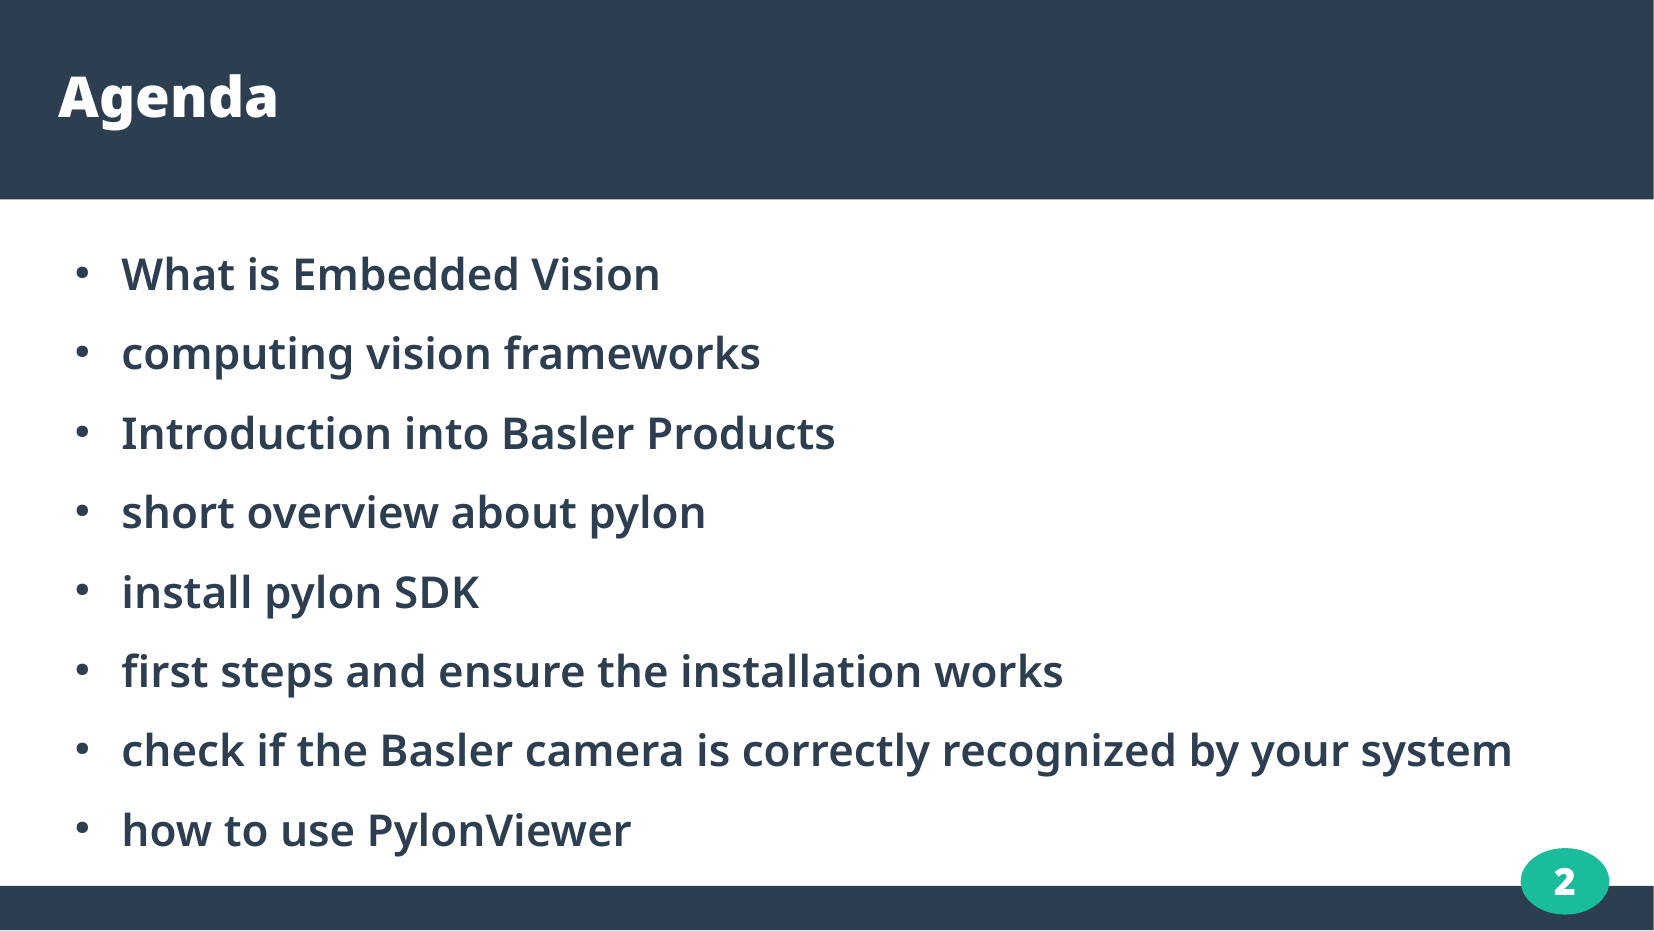

# Agenda
What is Embedded Vision
computing vision frameworks
Introduction into Basler Products
short overview about pylon
install pylon SDK
first steps and ensure the installation works
check if the Basler camera is correctly recognized by your system
how to use PylonViewer
2